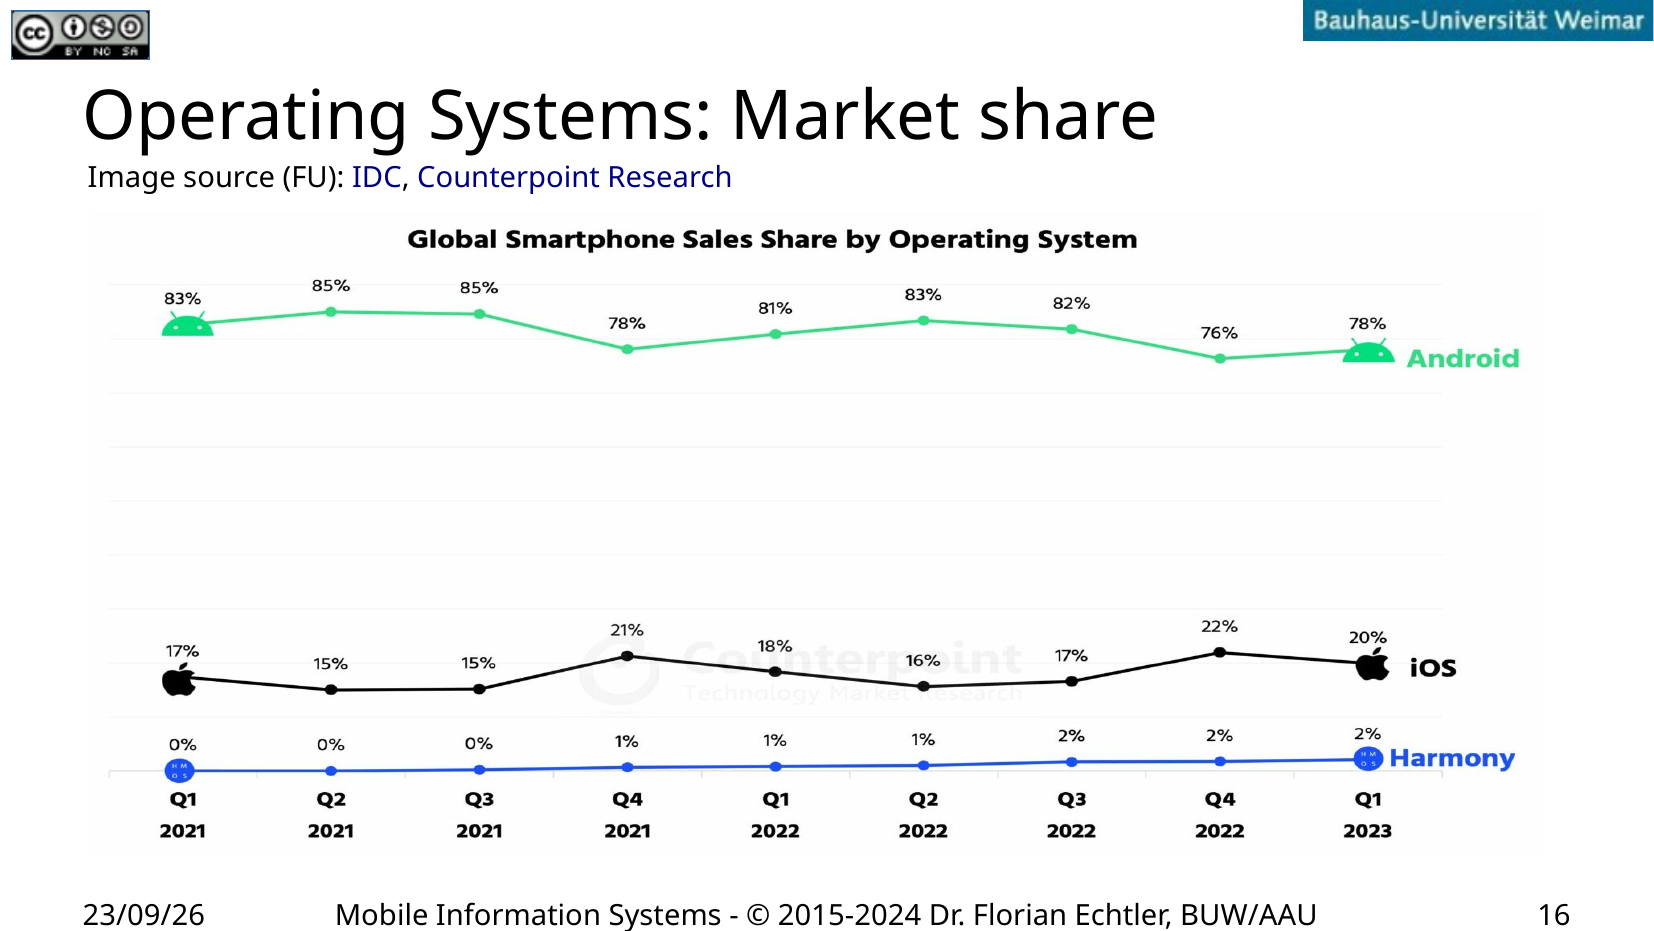

# Operating Systems: Market share
Image source (FU): IDC, Counterpoint Research
Mobile Information Systems - © 2015-2024 Dr. Florian Echtler, BUW/AAU
16